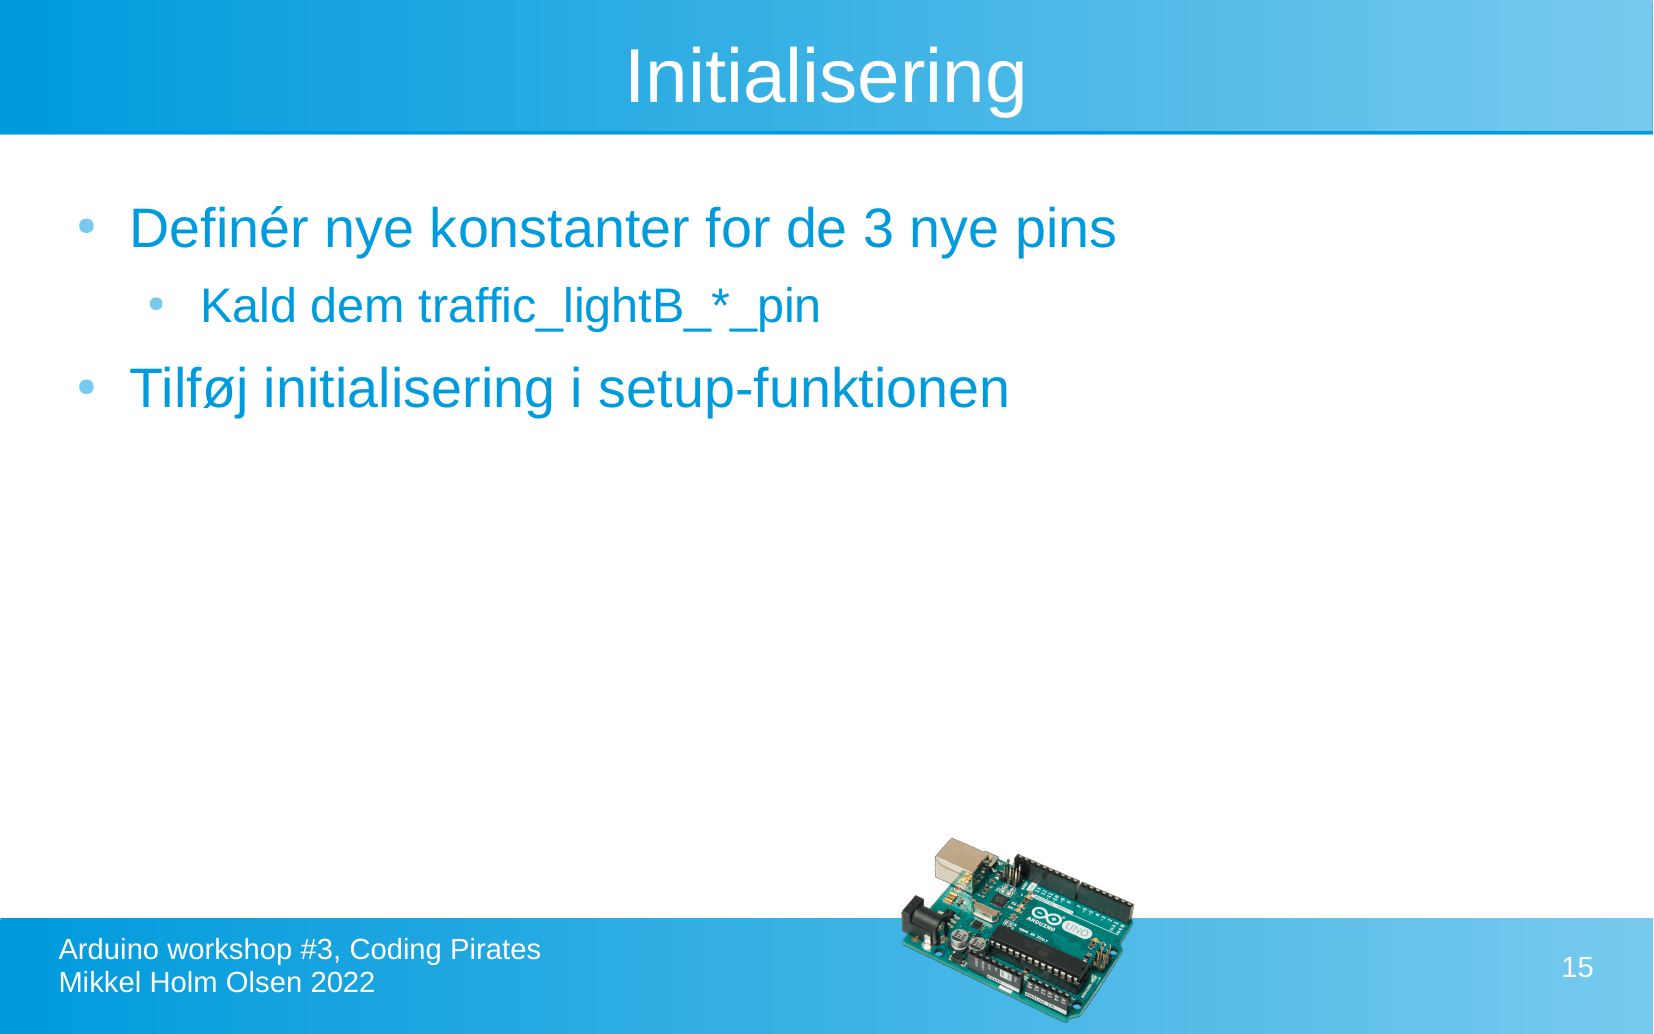

# Initialisering
Definér nye konstanter for de 3 nye pins
Kald dem traffic_lightB_*_pin
Tilføj initialisering i setup-funktionen
15